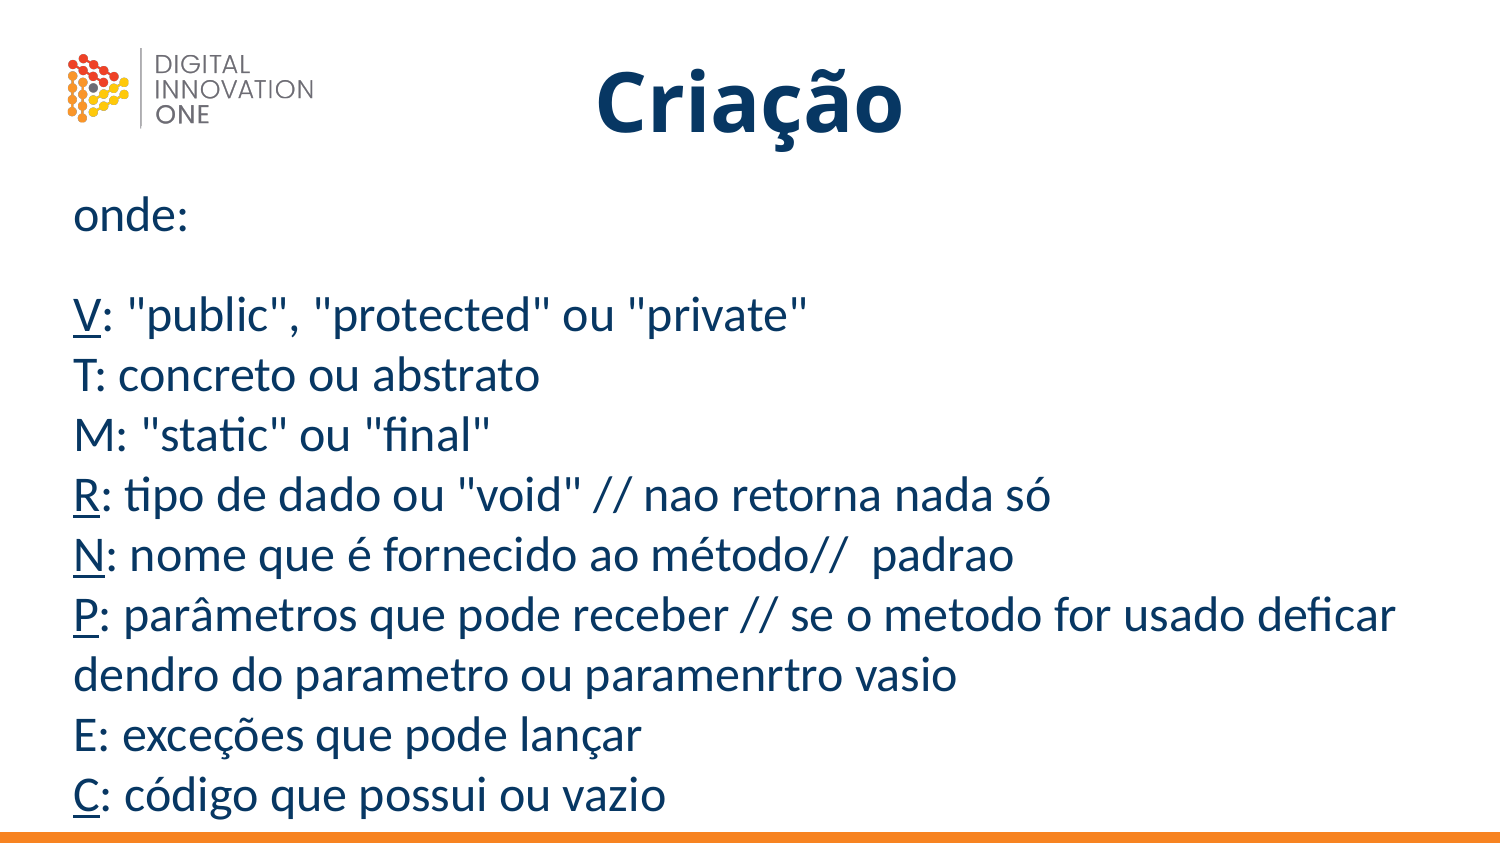

# Criação
onde:
a
V: "public", "protected" ou "private"
T: concreto ou abstrato
M: "static" ou "final"
R: tipo de dado ou "void" // nao retorna nada só
N: nome que é fornecido ao método// padrao
P: parâmetros que pode receber // se o metodo for usado deficar dendro do parametro ou paramenrtro vasio
E: exceções que pode lançar
C: código que possui ou vazio